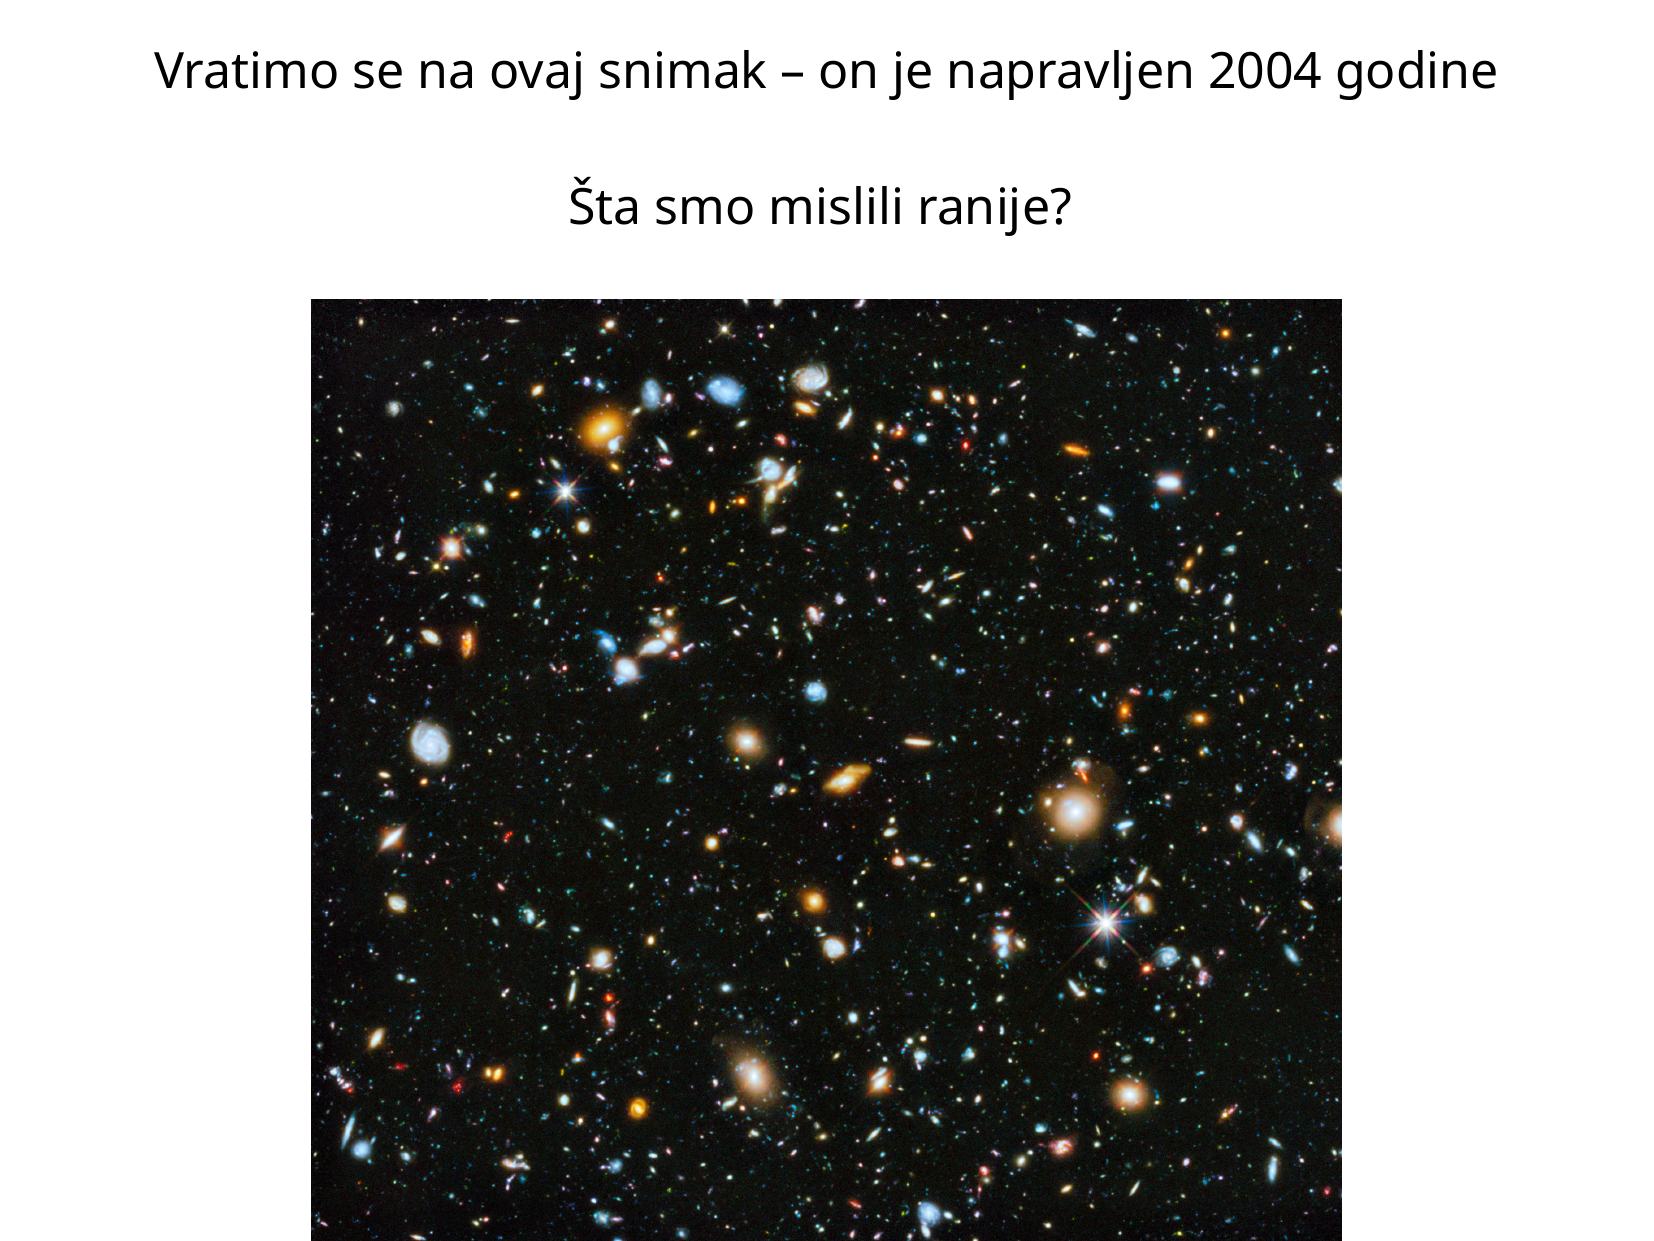

# Vratimo se na ovaj snimak – on je napravljen 2004 godine Šta smo mislili ranije?